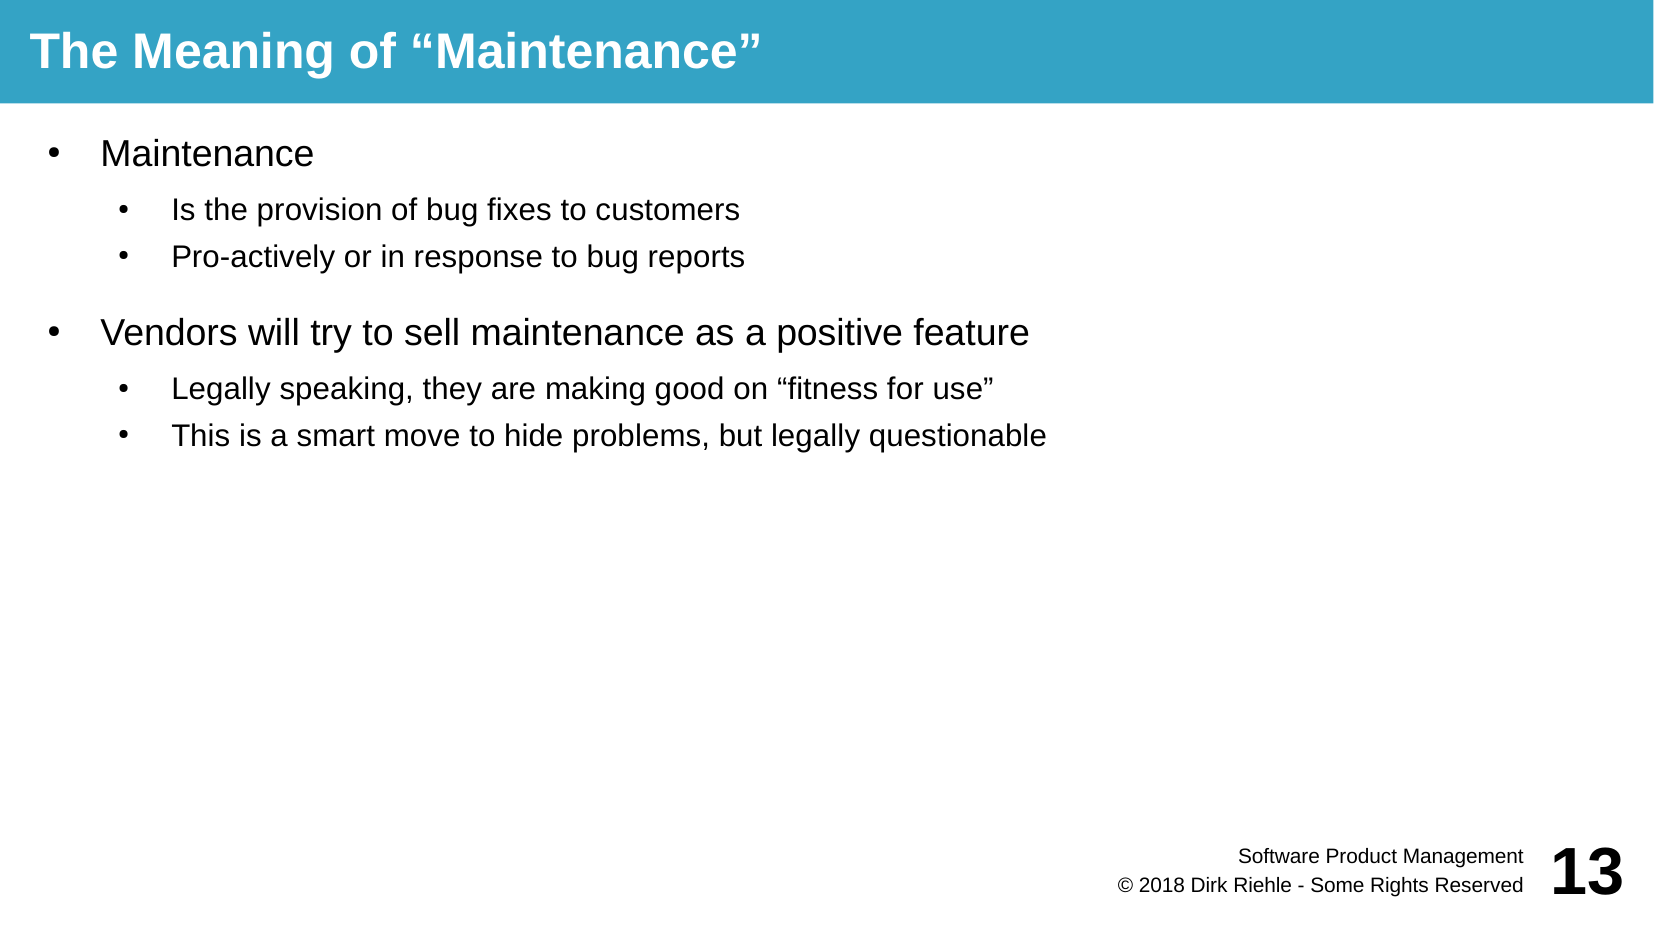

# The Meaning of “Maintenance”
Maintenance
Is the provision of bug fixes to customers
Pro-actively or in response to bug reports
Vendors will try to sell maintenance as a positive feature
Legally speaking, they are making good on “fitness for use”
This is a smart move to hide problems, but legally questionable
Software Product Management
13
© 2018 Dirk Riehle - Some Rights Reserved